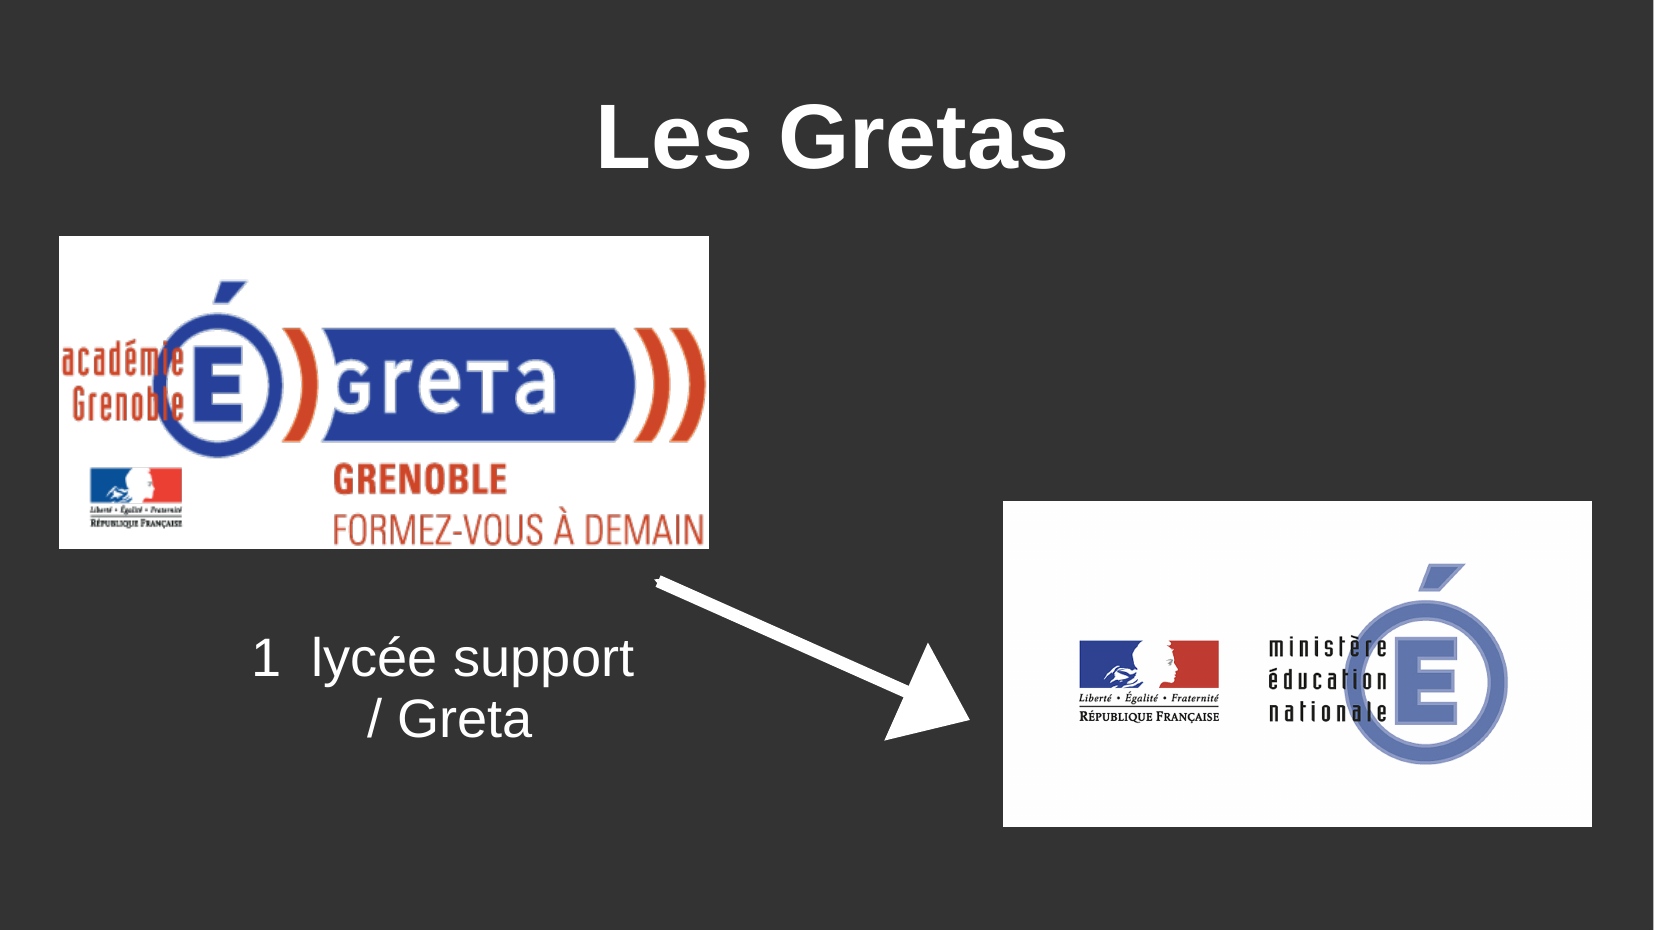

# Les Gretas
1 lycée support
 / Greta